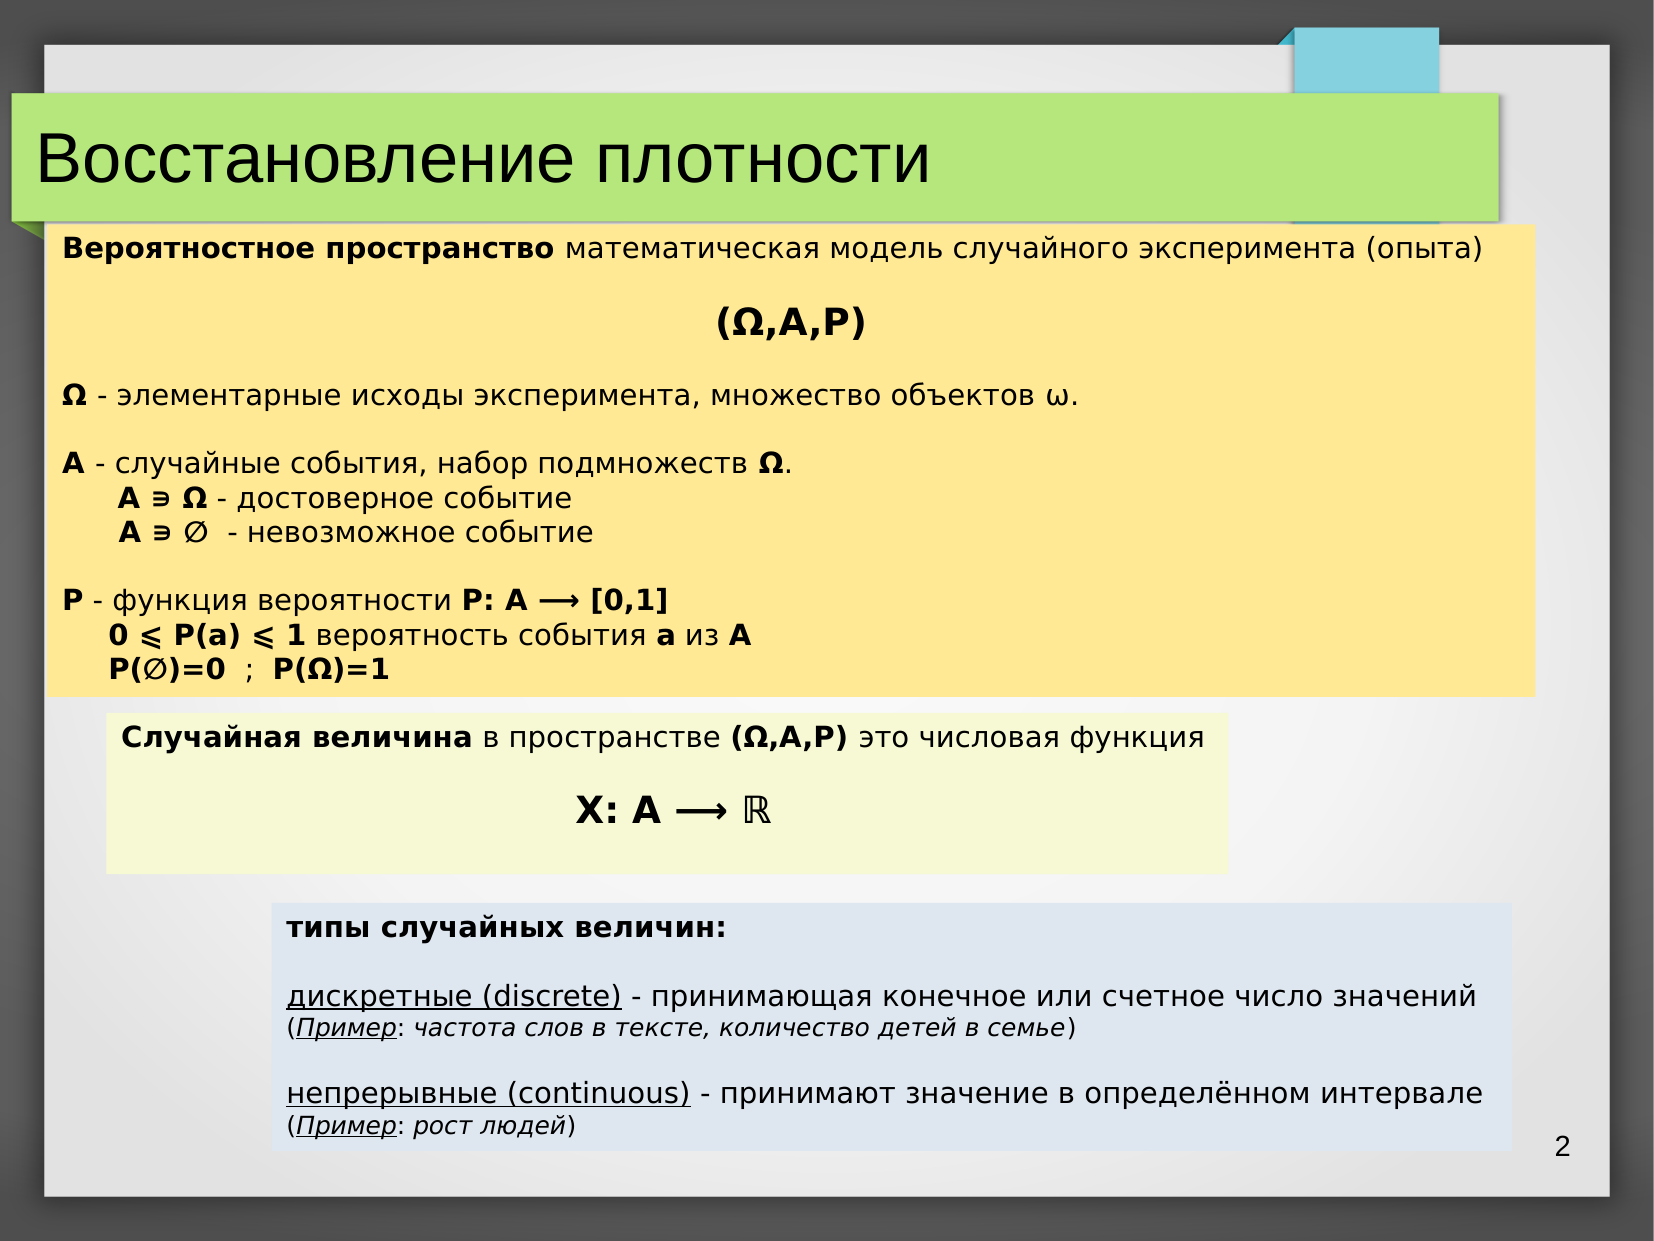

# Восстановление плотности
Вероятностное пространство математическая модель случайного эксперимента (опыта)
(Ω,A,P)
Ω - элементарные исходы эксперимента, множество объектов ω.
A - случайные события, набор подмножеств Ω.
 A ∍ Ω - достоверное событие
 A ∍ ∅ - невозможное событие
P - функция вероятности P: A ⟶ [0,1]
 0 ⩽ P(a) ⩽ 1 вероятность события a из A
 P(∅)=0 ; P(Ω)=1
Случайная величина в пространстве (Ω,A,P) это числовая функция
 X: A ⟶ ℝ
типы случайных величин:
дискретные (discrete) - принимающая конечное или счетное число значений
(Пример: частота слов в тексте, количество детей в семье)
непрерывные (continuous) - принимают значение в определённом интервале
(Пример: рост людей)
2